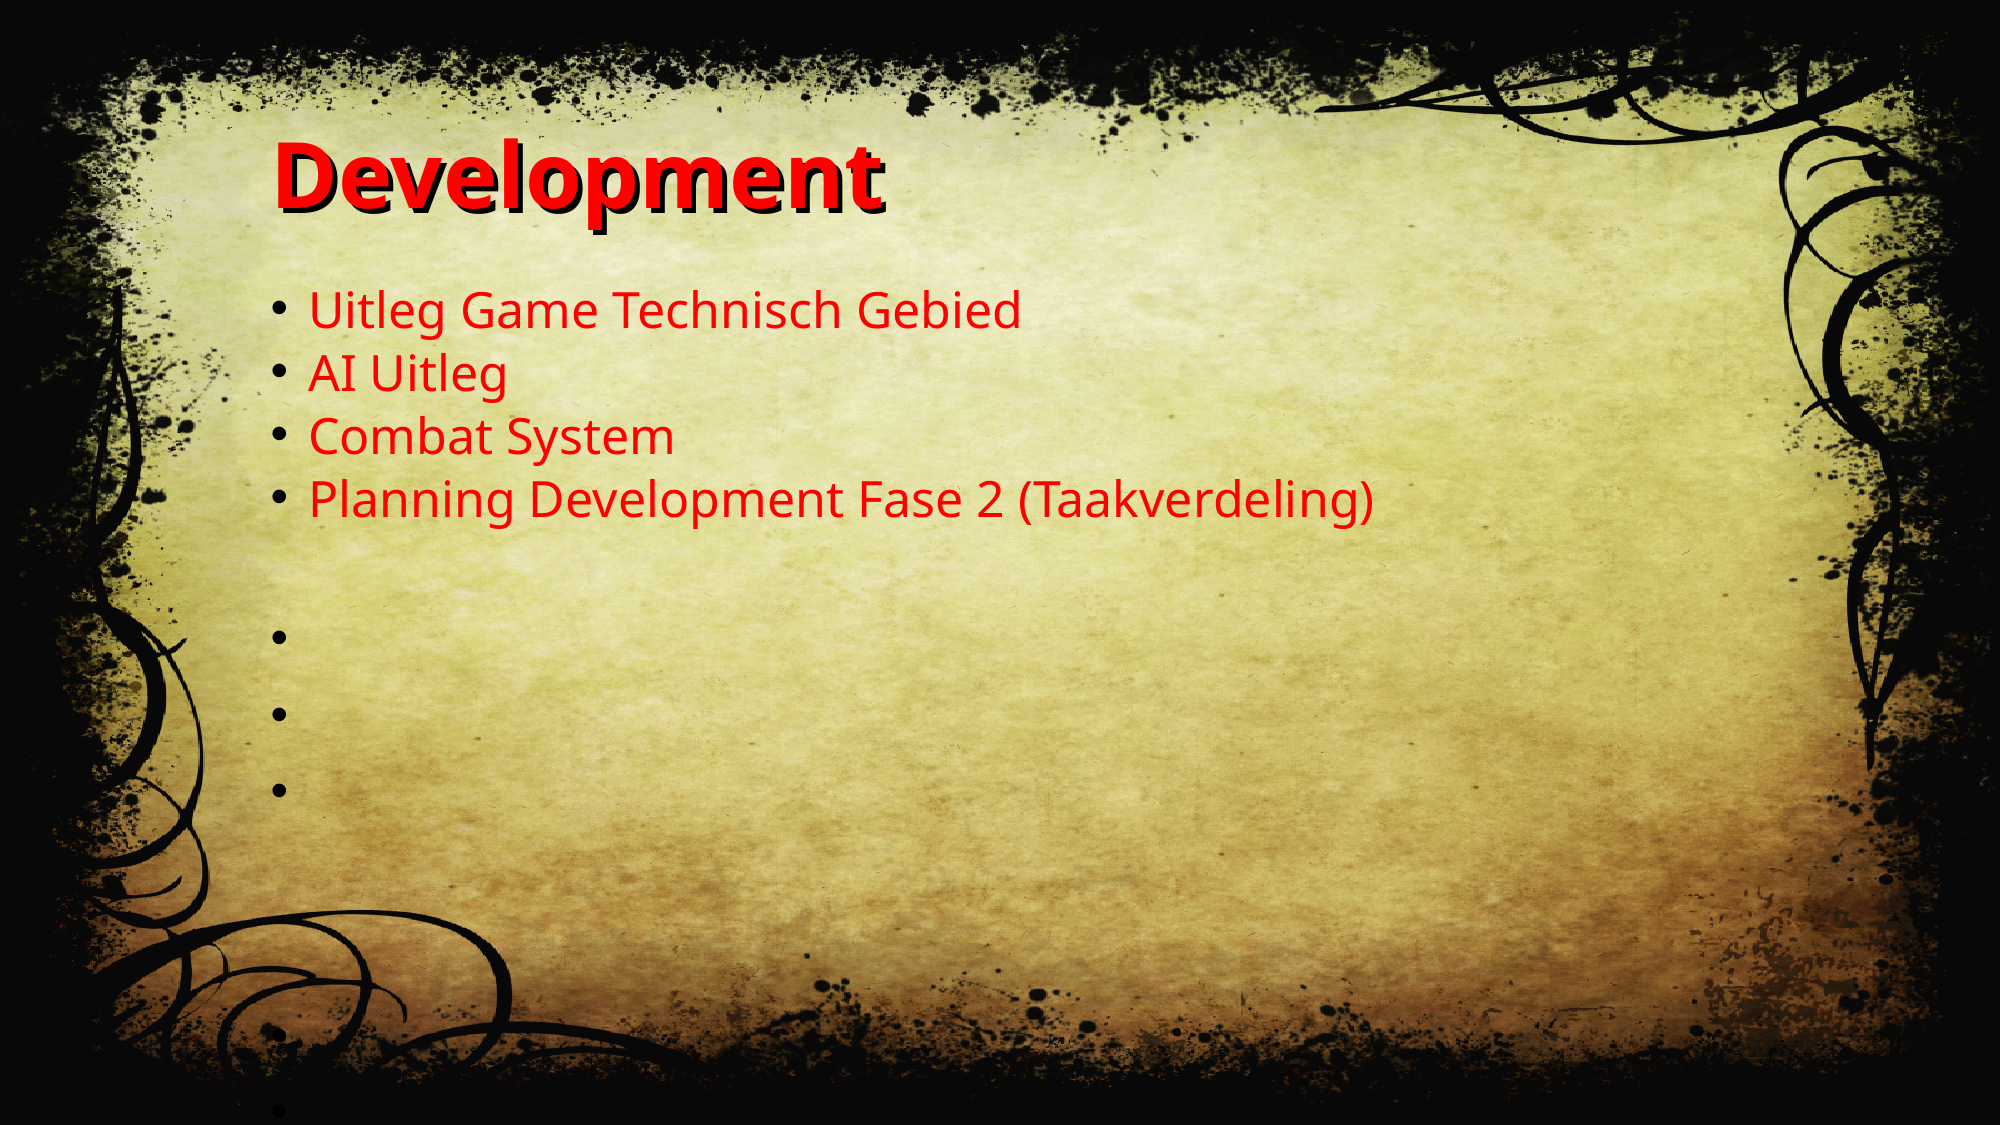

# Development
Uitleg Game Technisch Gebied
AI Uitleg
Combat System
Planning Development Fase 2 (Taakverdeling)